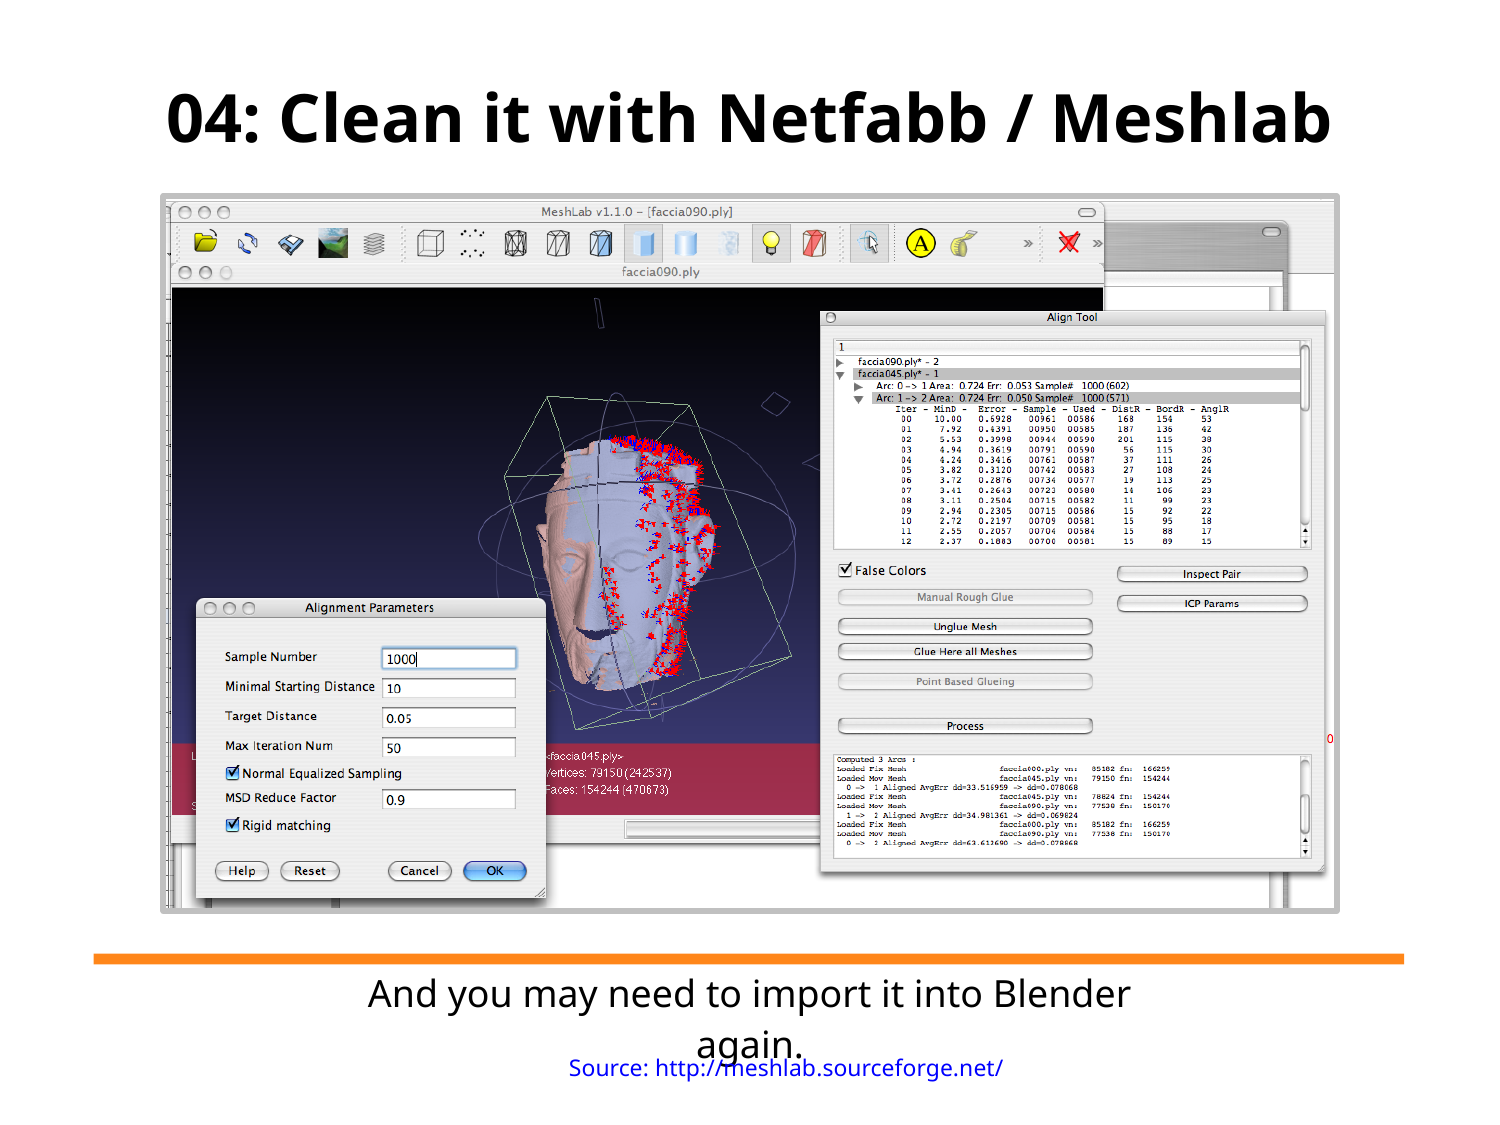

# 04: Clean it with Netfabb / Meshlab
And you may need to import it into Blender again.
Source: http://meshlab.sourceforge.net/